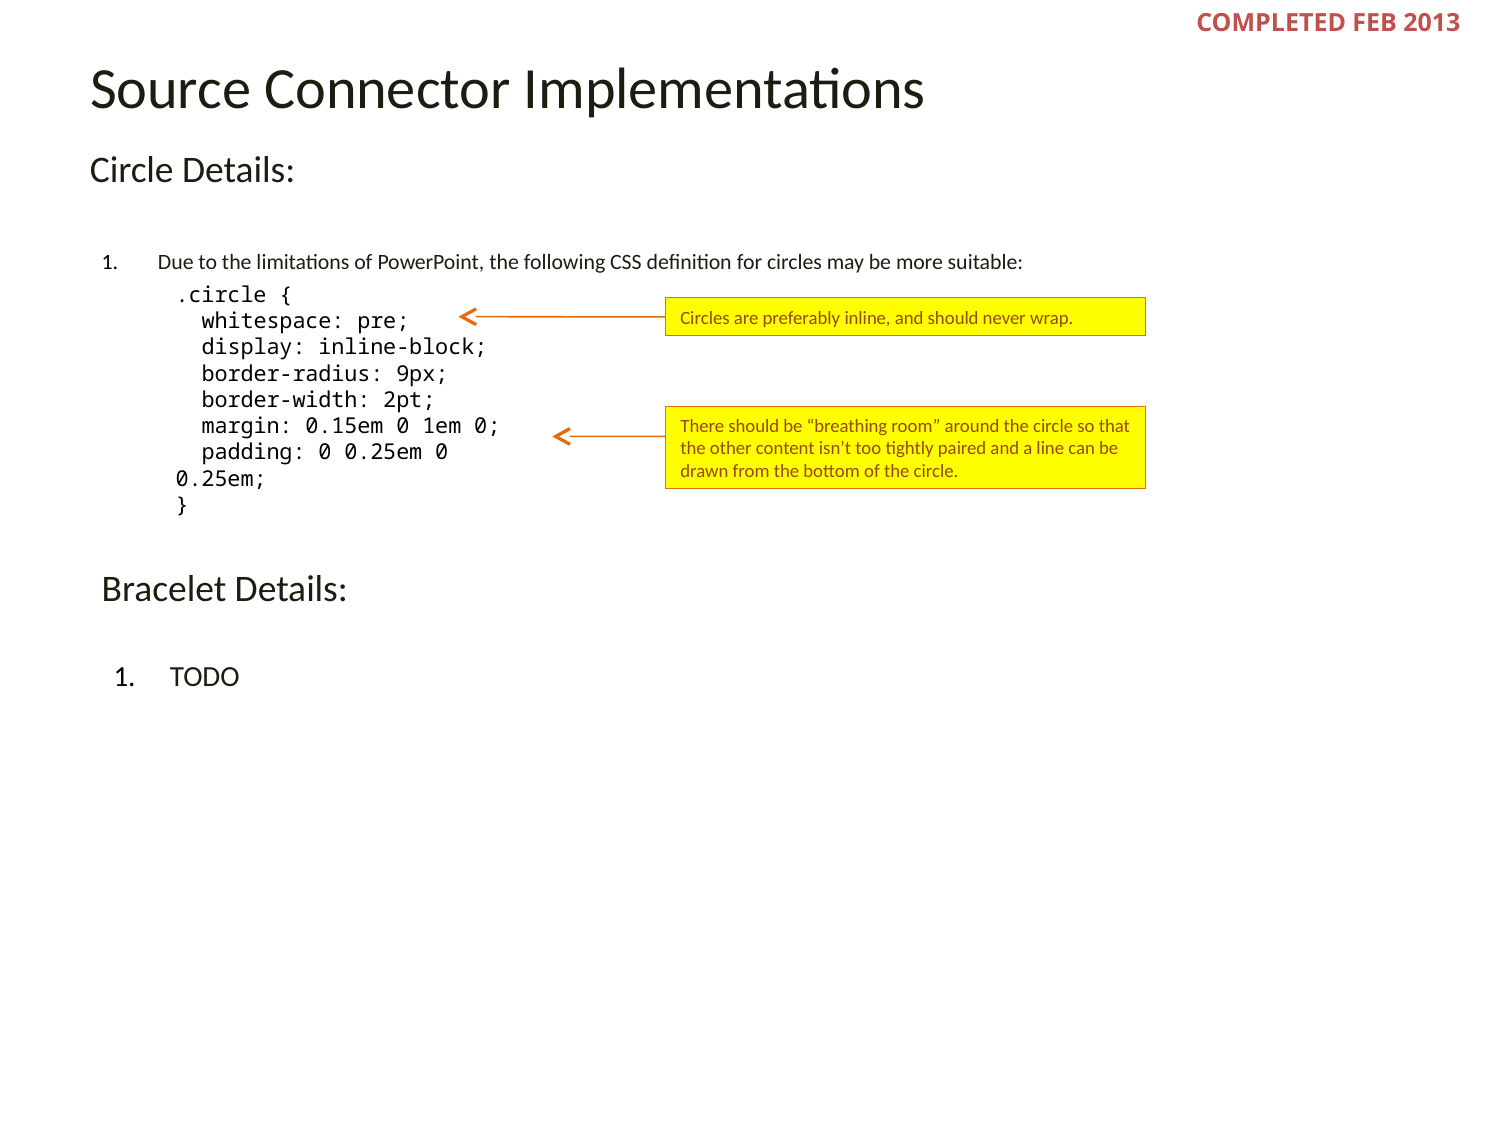

COMPLETED FEB 2013
Source Connector Implementations
Circle Details:
Due to the limitations of PowerPoint, the following CSS definition for circles may be more suitable:
.circle {
 whitespace: pre;
 display: inline-block;
 border-radius: 9px;
 border-width: 2pt;
 margin: 0.15em 0 1em 0;
 padding: 0 0.25em 0 0.25em;
}
Circles are preferably inline, and should never wrap.
There should be “breathing room” around the circle so that the other content isn’t too tightly paired and a line can be drawn from the bottom of the circle.
Bracelet Details:
TODO